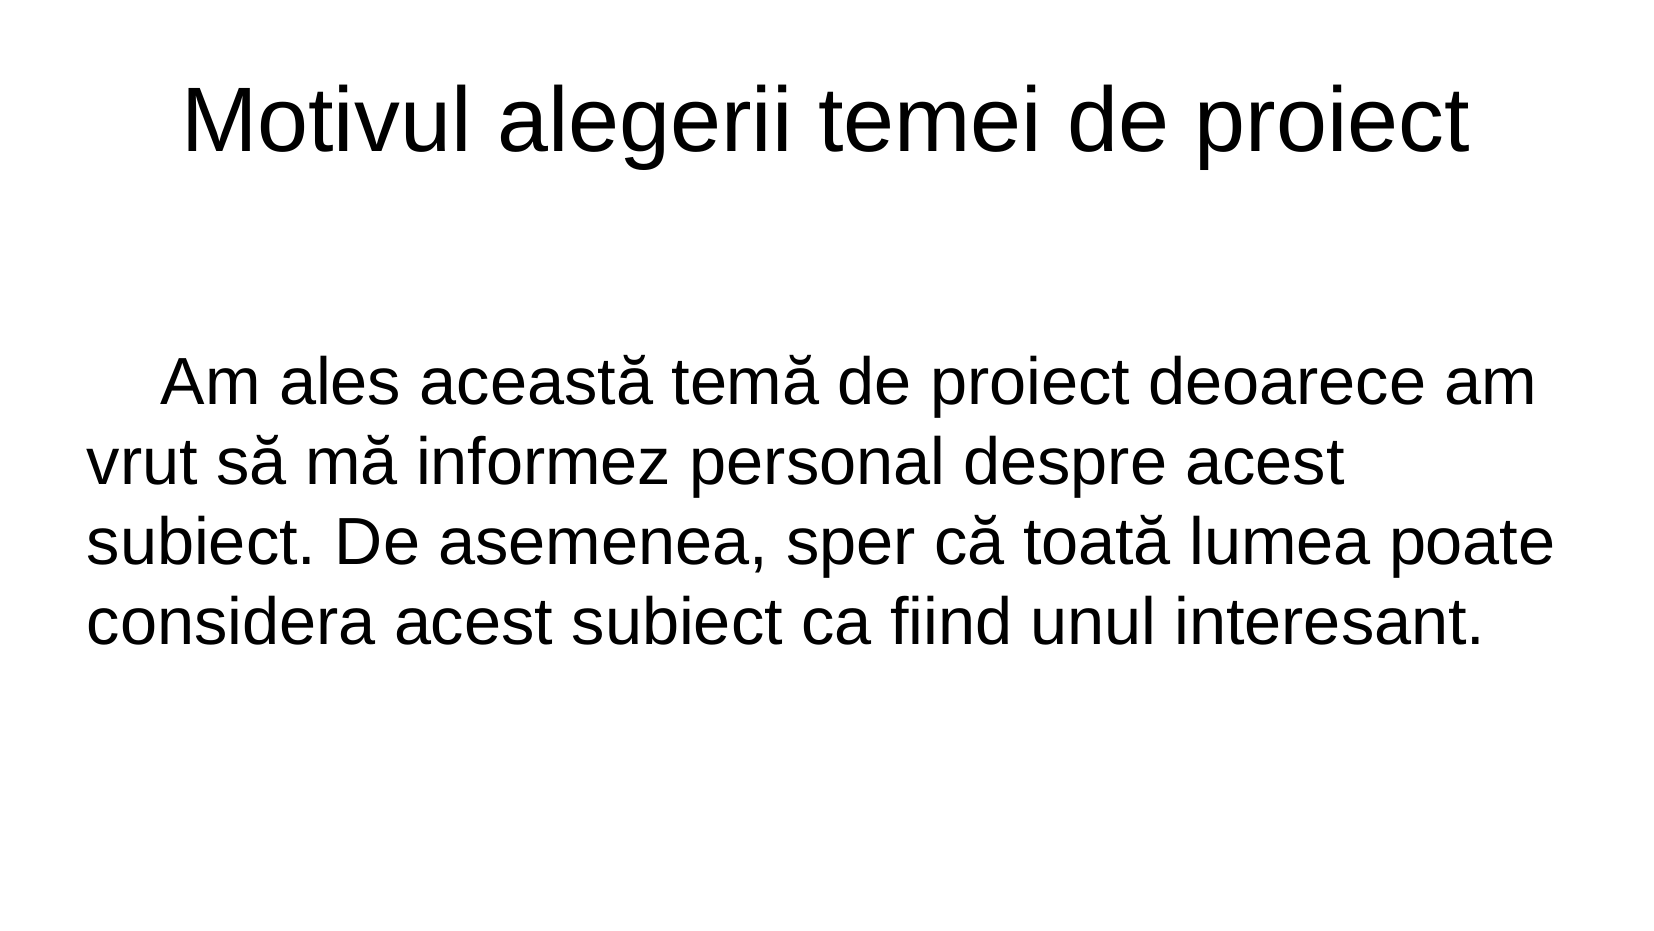

# Motivul alegerii temei de proiect
 Am ales această temă de proiect deoarece am vrut să mă informez personal despre acest subiect. De asemenea, sper că toată lumea poate considera acest subiect ca fiind unul interesant.